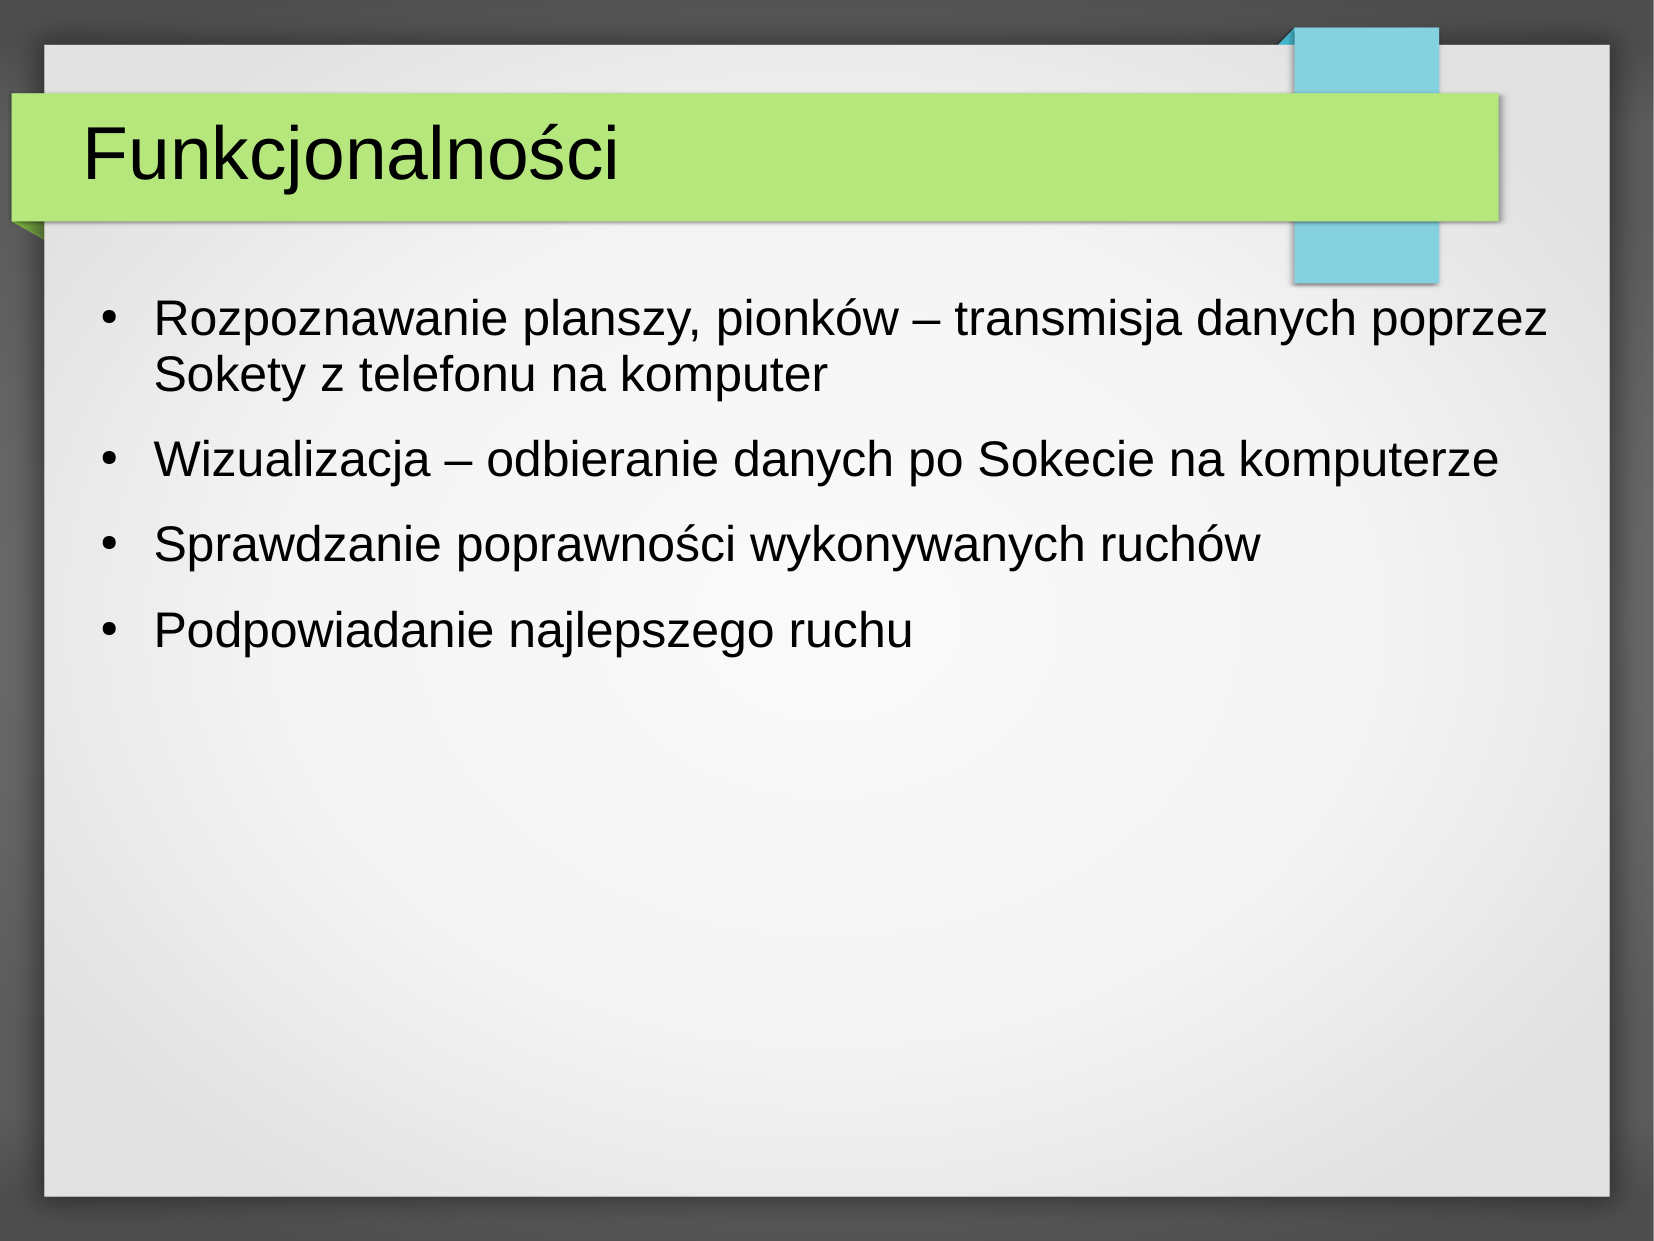

# Funkcjonalności
Rozpoznawanie planszy, pionków – transmisja danych poprzez Sokety z telefonu na komputer
Wizualizacja – odbieranie danych po Sokecie na komputerze
Sprawdzanie poprawności wykonywanych ruchów
Podpowiadanie najlepszego ruchu